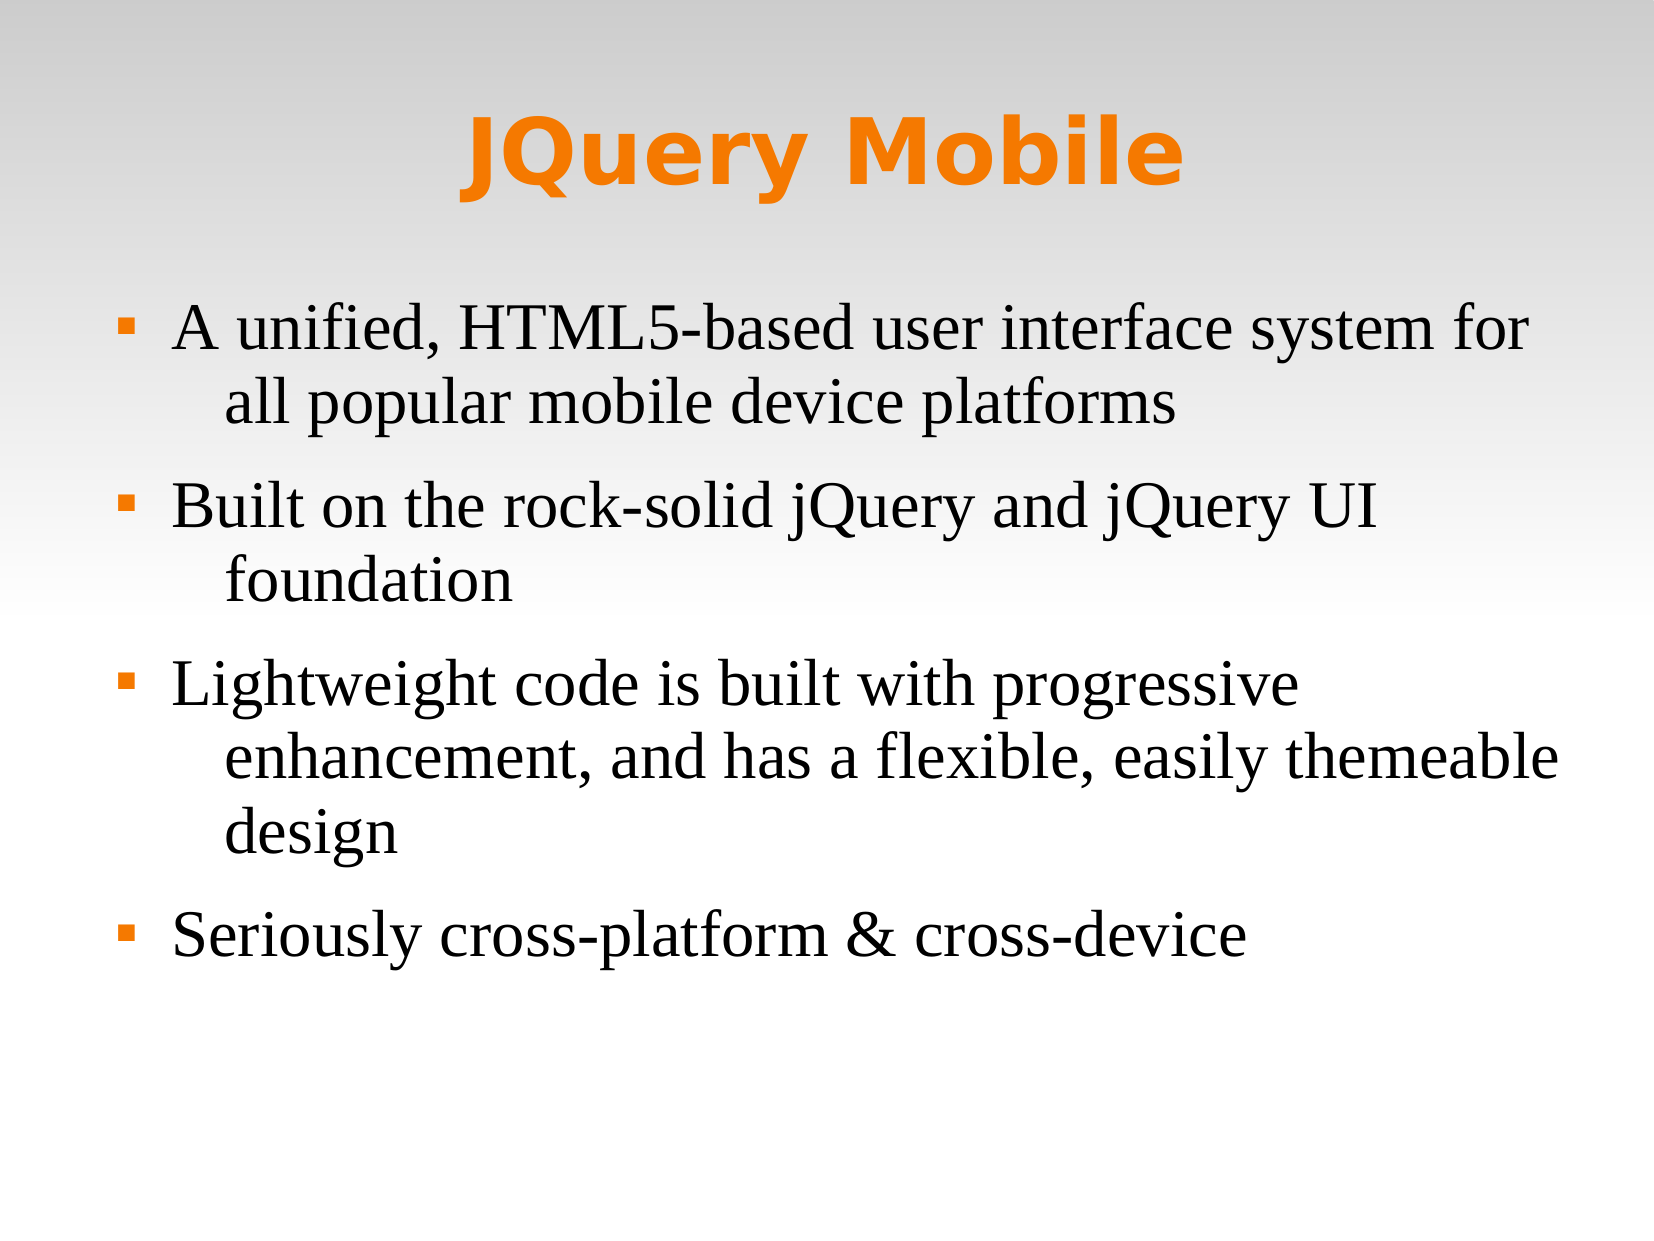

# JQuery Mobile
A unified, HTML5-based user interface system for all popular mobile device platforms
Built on the rock-solid jQuery and jQuery UI foundation
Lightweight code is built with progressive enhancement, and has a flexible, easily themeable design
Seriously cross-platform & cross-device